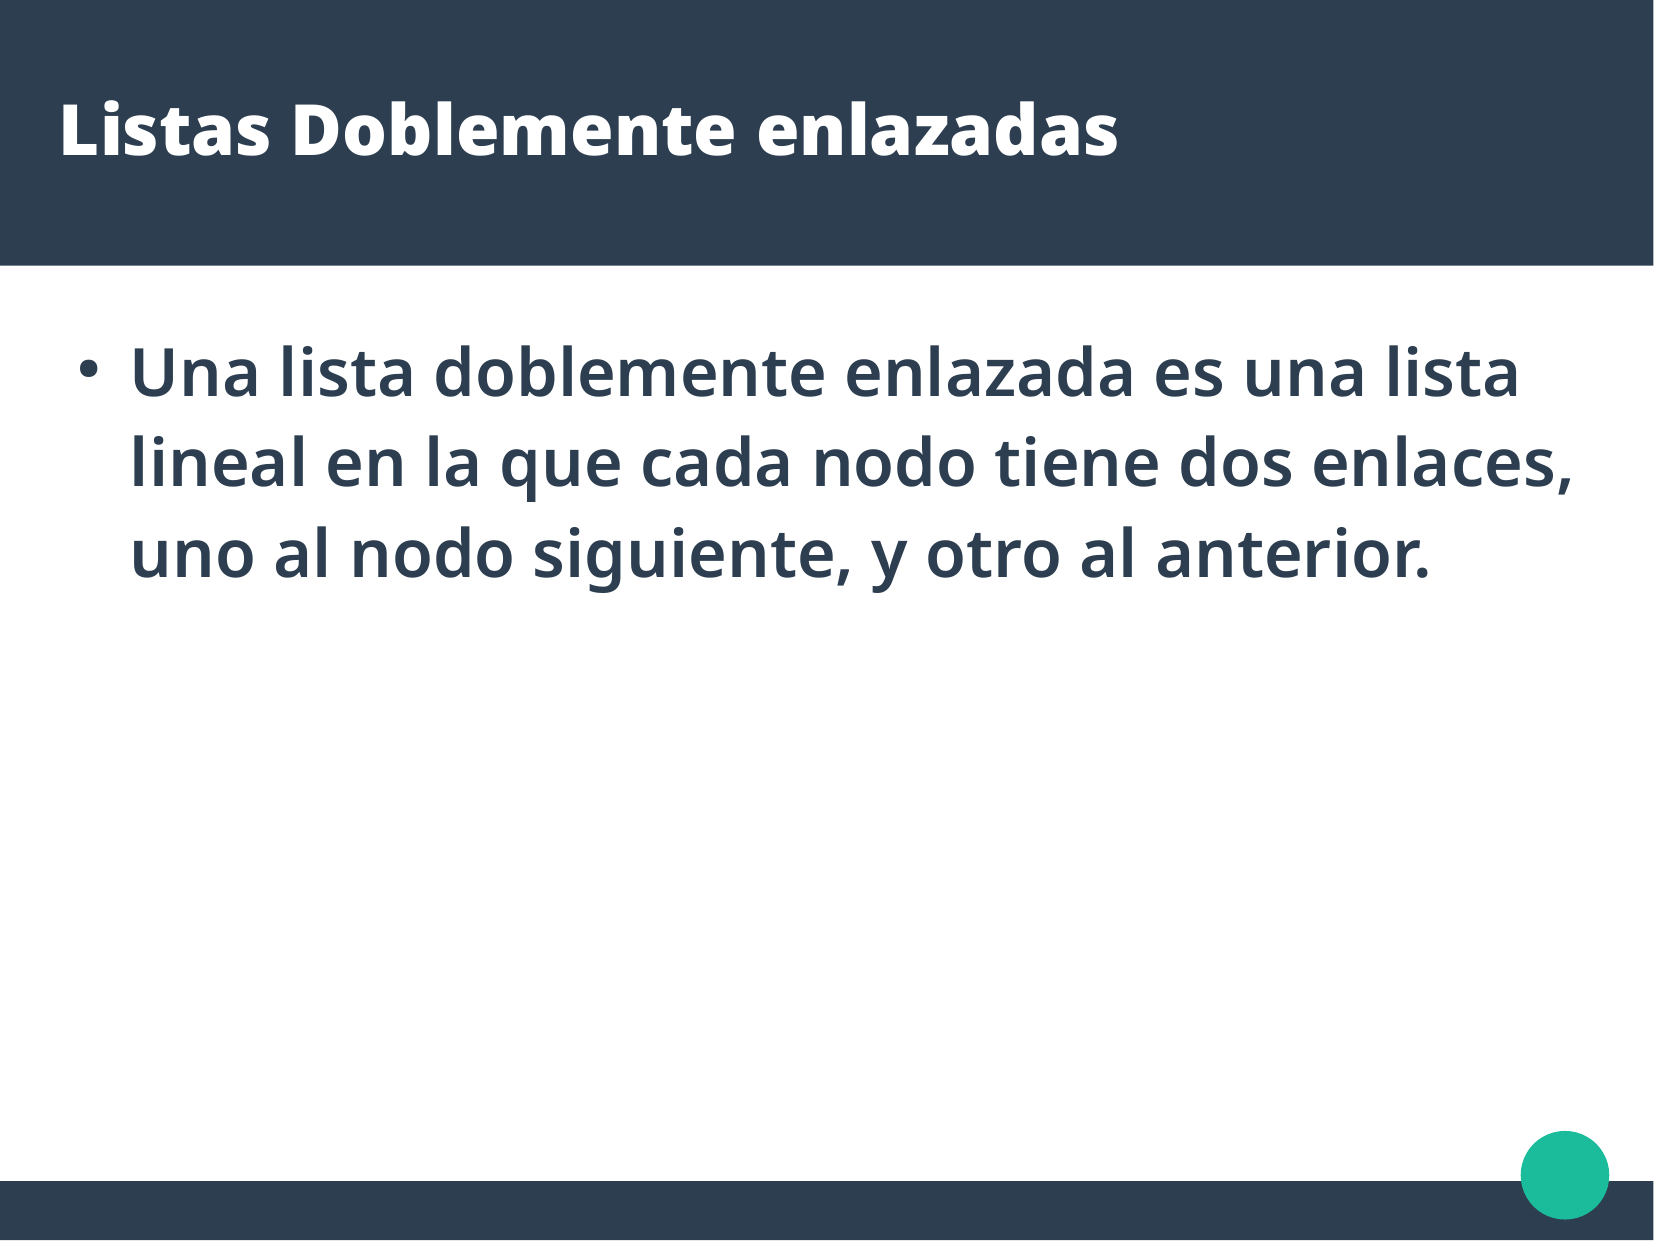

# Listas Doblemente enlazadas
Una lista doblemente enlazada es una lista lineal en la que cada nodo tiene dos enlaces, uno al nodo siguiente, y otro al anterior.